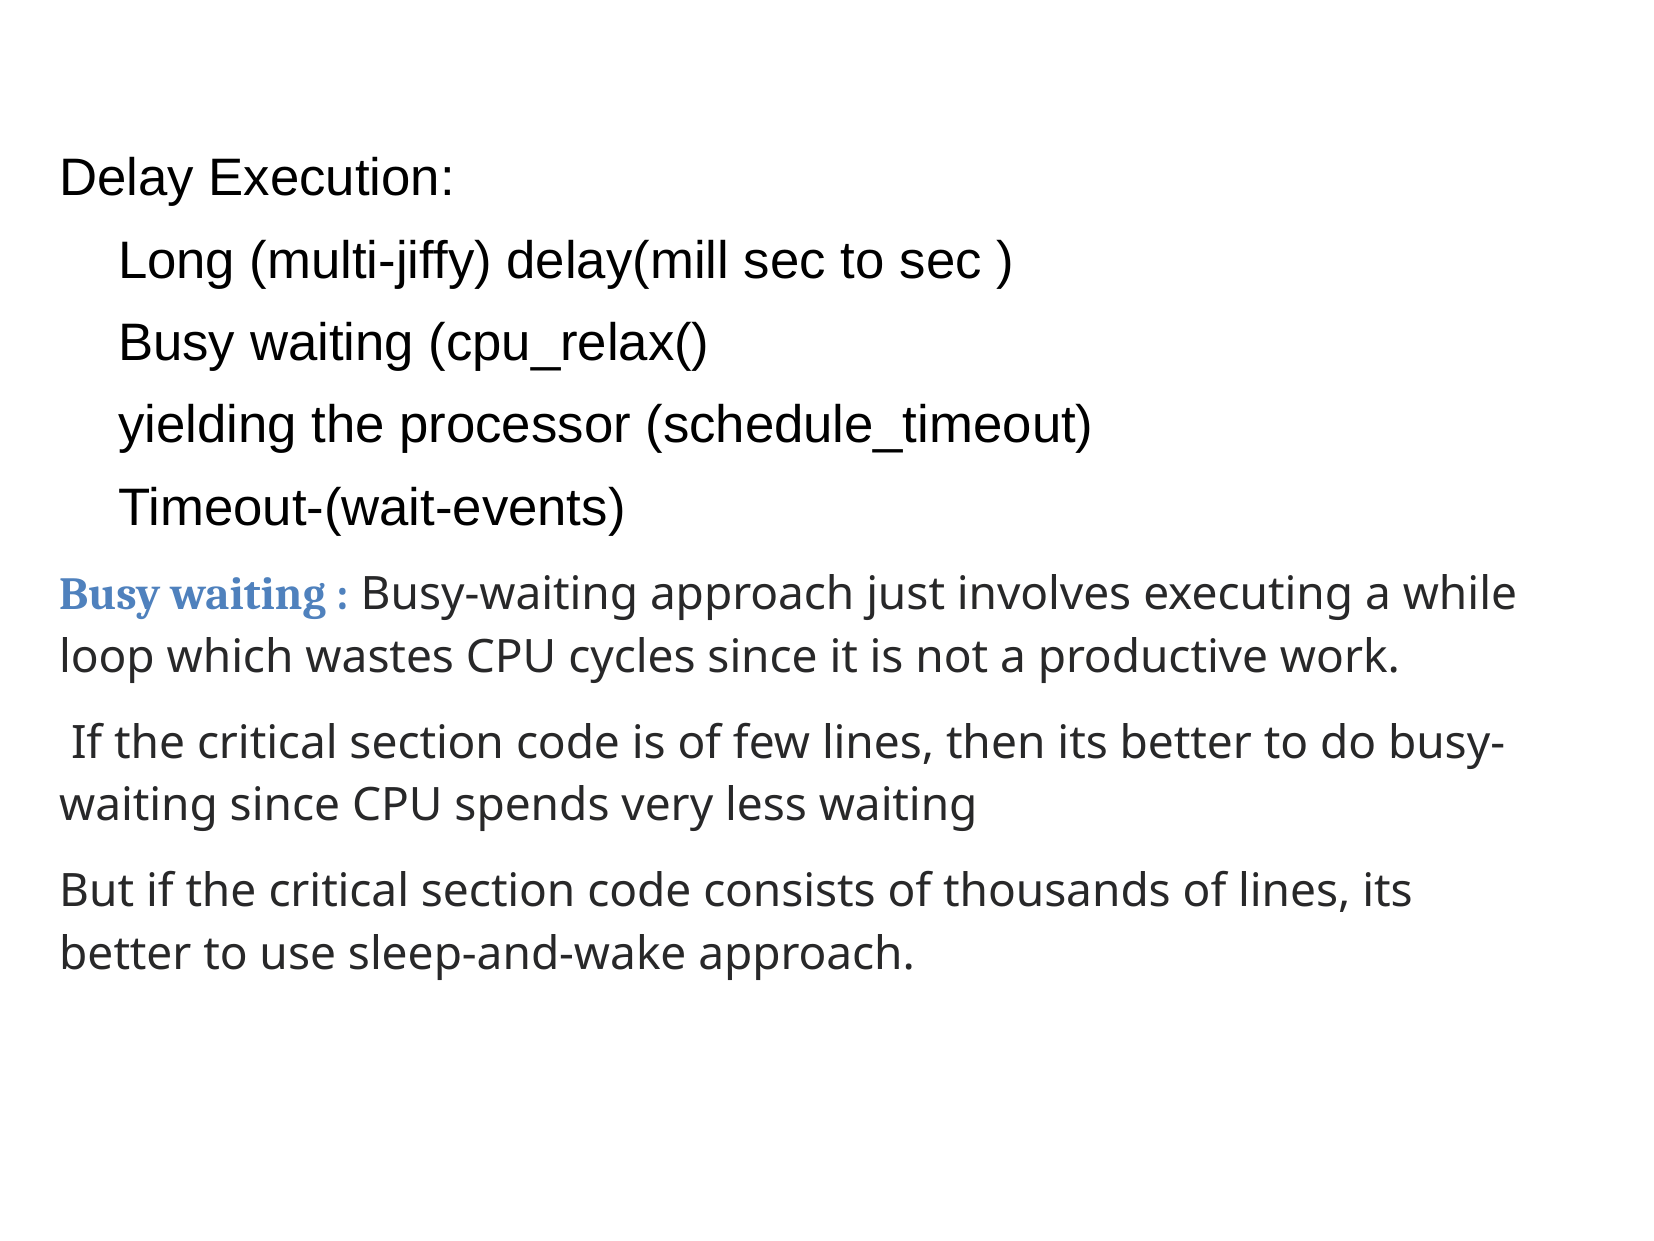

# Delay Execution:
 Long (multi-jiffy) delay(mill sec to sec )
 Busy waiting (cpu_relax()
yielding the processor (schedule_timeout)
Timeout-(wait-events)
Busy waiting : Busy-waiting approach just involves executing a while loop which wastes CPU cycles since it is not a productive work.
 If the critical section code is of few lines, then its better to do busy-waiting since CPU spends very less waiting
But if the critical section code consists of thousands of lines, its better to use sleep-and-wake approach.